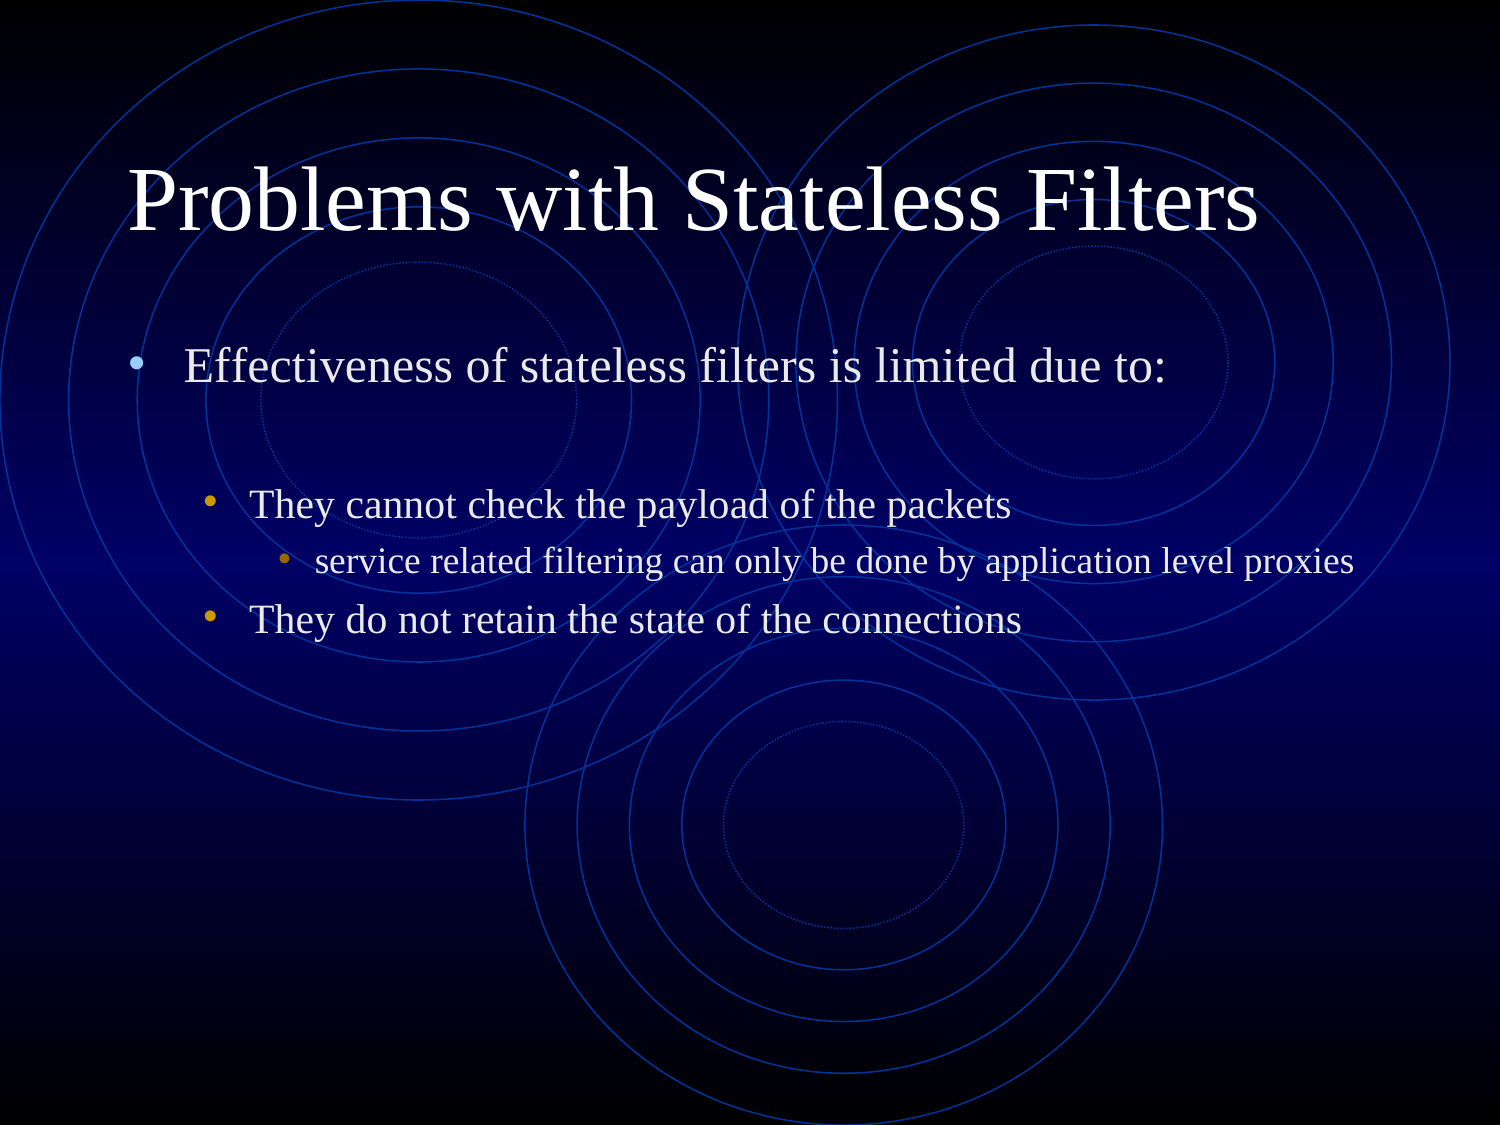

# Problems with Stateless Filters
Effectiveness of stateless filters is limited due to:
They cannot check the payload of the packets
service related filtering can only be done by application level proxies
They do not retain the state of the connections